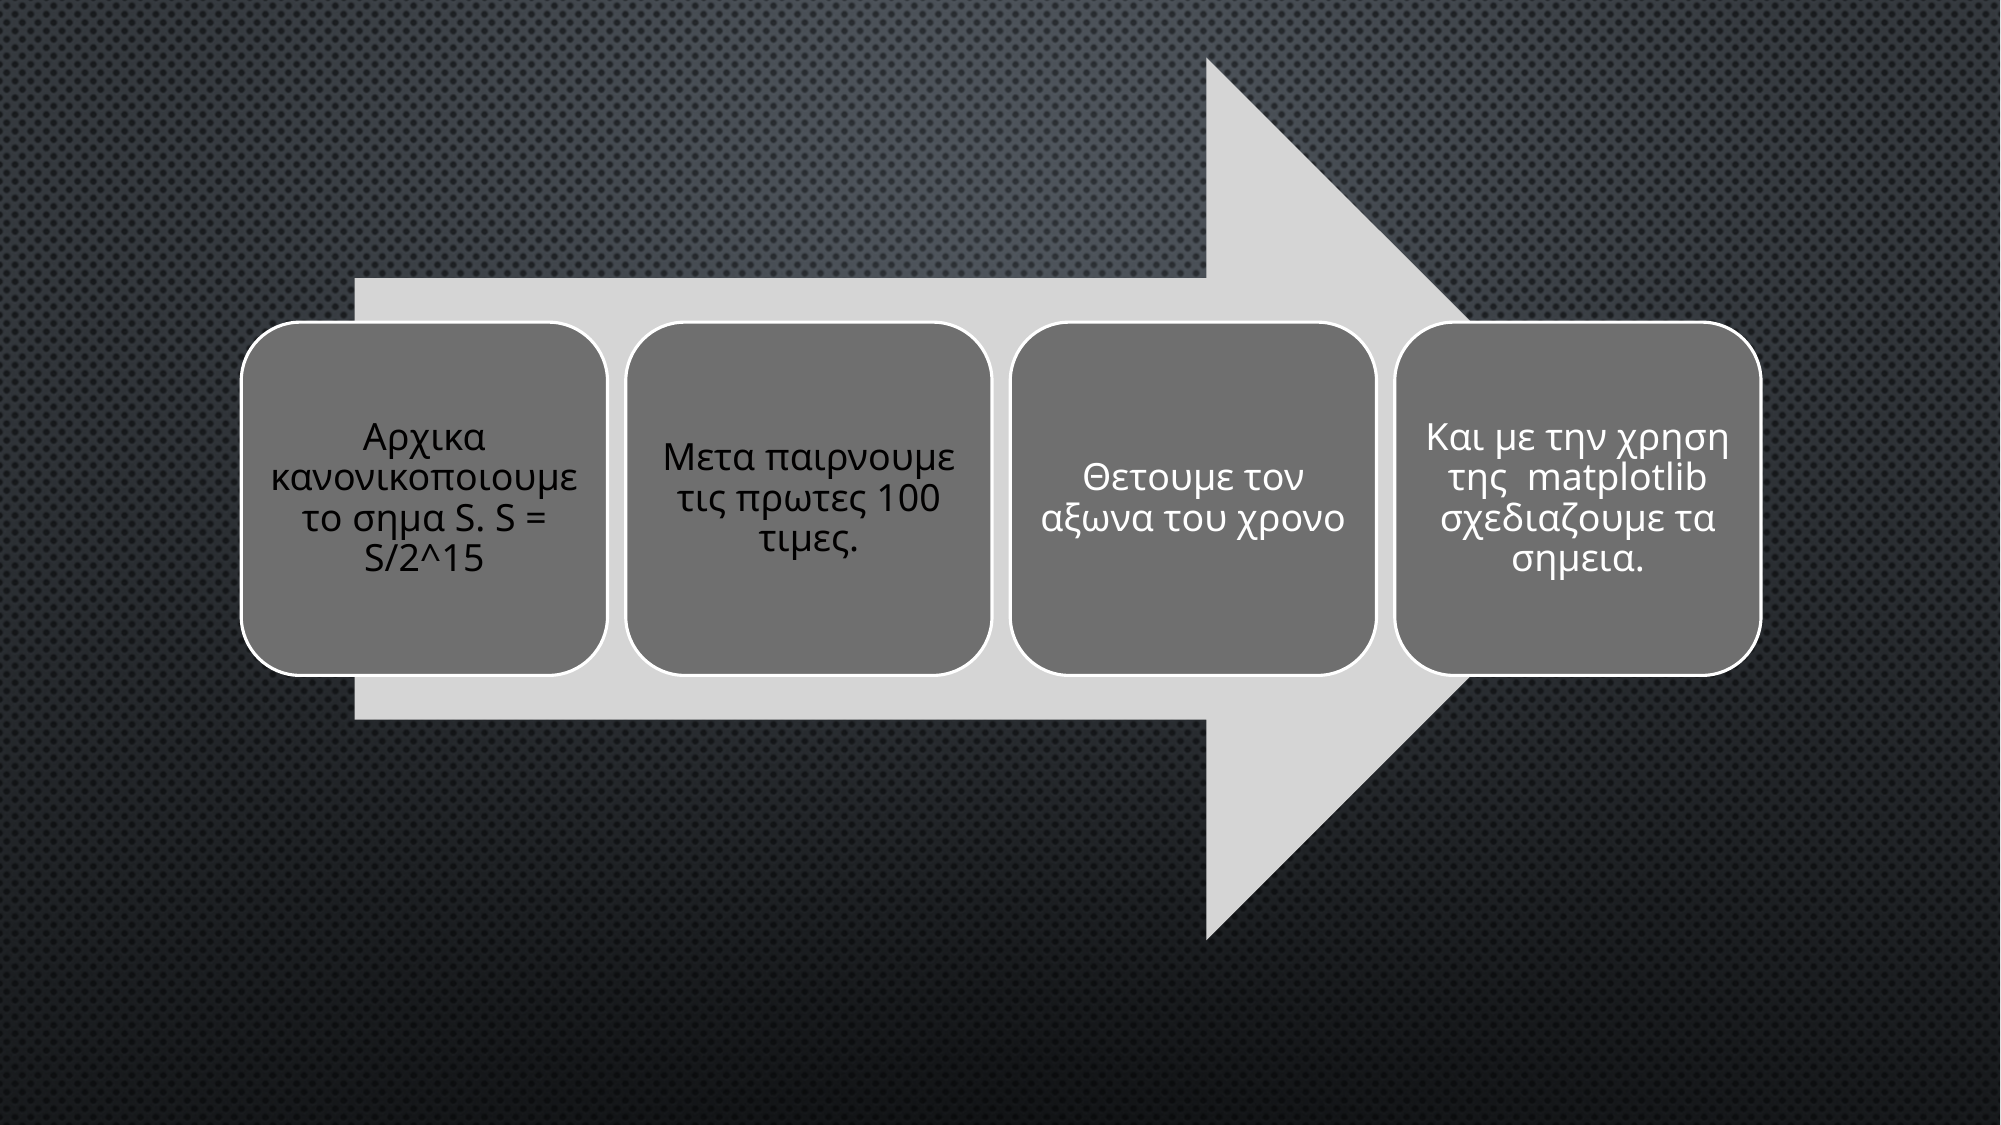

Αρχικα κανονικοποιουμε το σημα S. S = S/2^15
Μετα παιρνουμε τις πρωτες 100 τιμες.
Θετουμε τον αξωνα του χρονο
Και με την χρηση της  matplotlib σχεδιαζουμε τα σημεια.